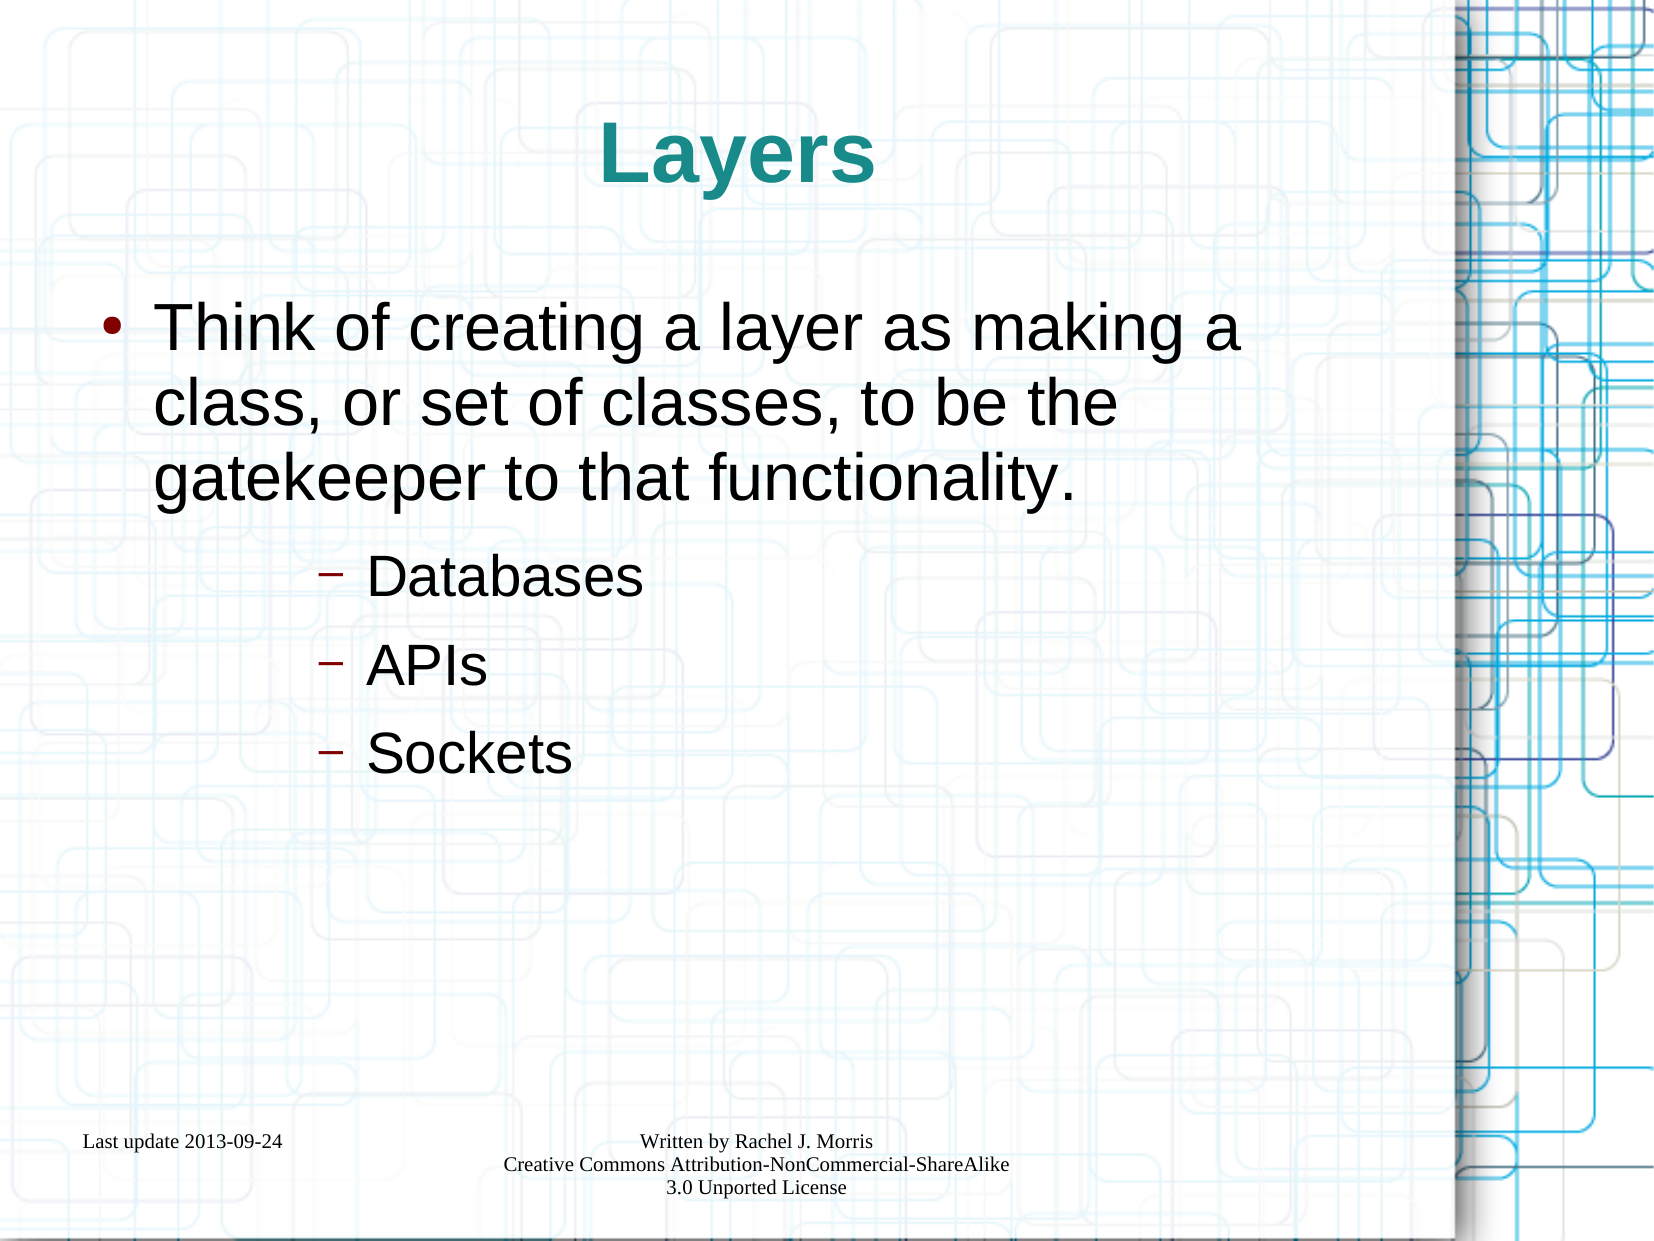

# Layers
Think of creating a layer as making a class, or set of classes, to be the gatekeeper to that functionality.
Databases
APIs
Sockets